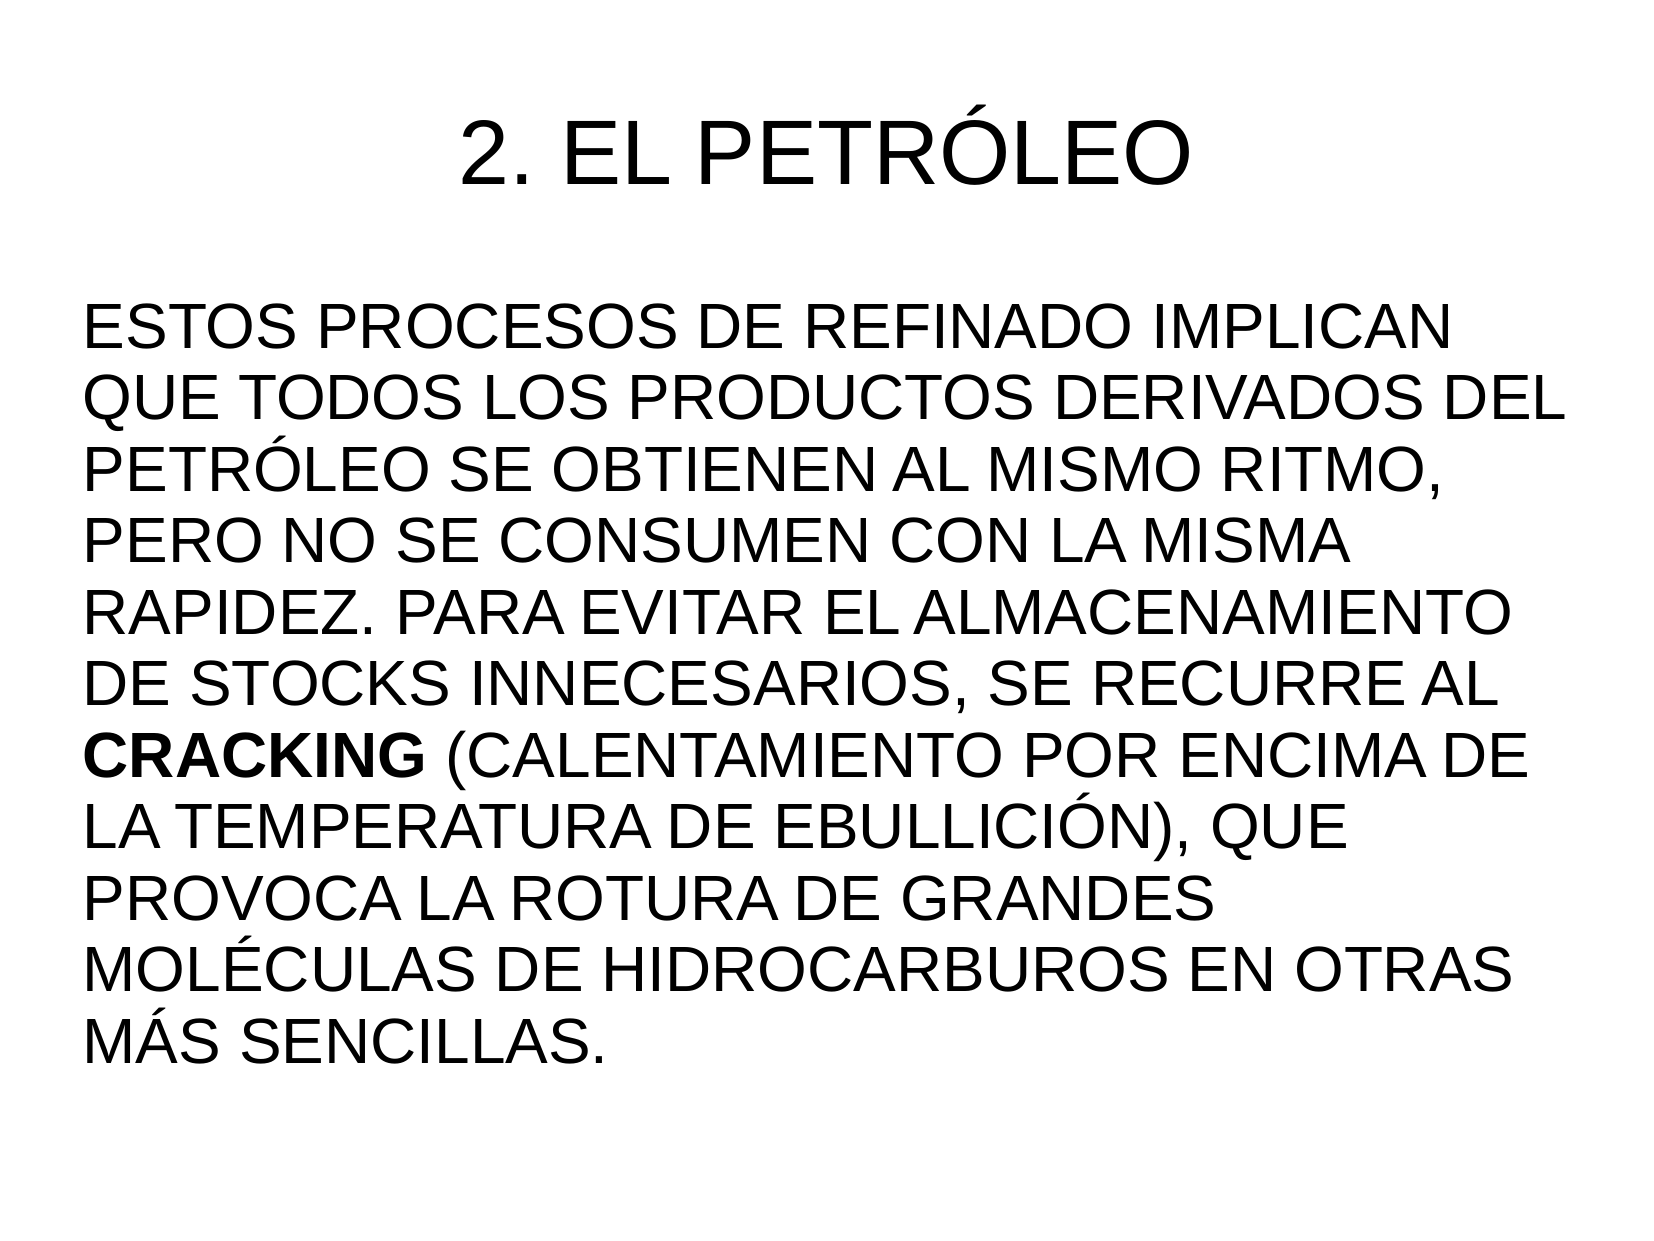

# 2. EL PETRÓLEO
ESTOS PROCESOS DE REFINADO IMPLICAN QUE TODOS LOS PRODUCTOS DERIVADOS DEL PETRÓLEO SE OBTIENEN AL MISMO RITMO, PERO NO SE CONSUMEN CON LA MISMA RAPIDEZ. PARA EVITAR EL ALMACENAMIENTO DE STOCKS INNECESARIOS, SE RECURRE AL CRACKING (CALENTAMIENTO POR ENCIMA DE LA TEMPERATURA DE EBULLICIÓN), QUE PROVOCA LA ROTURA DE GRANDES MOLÉCULAS DE HIDROCARBUROS EN OTRAS MÁS SENCILLAS.